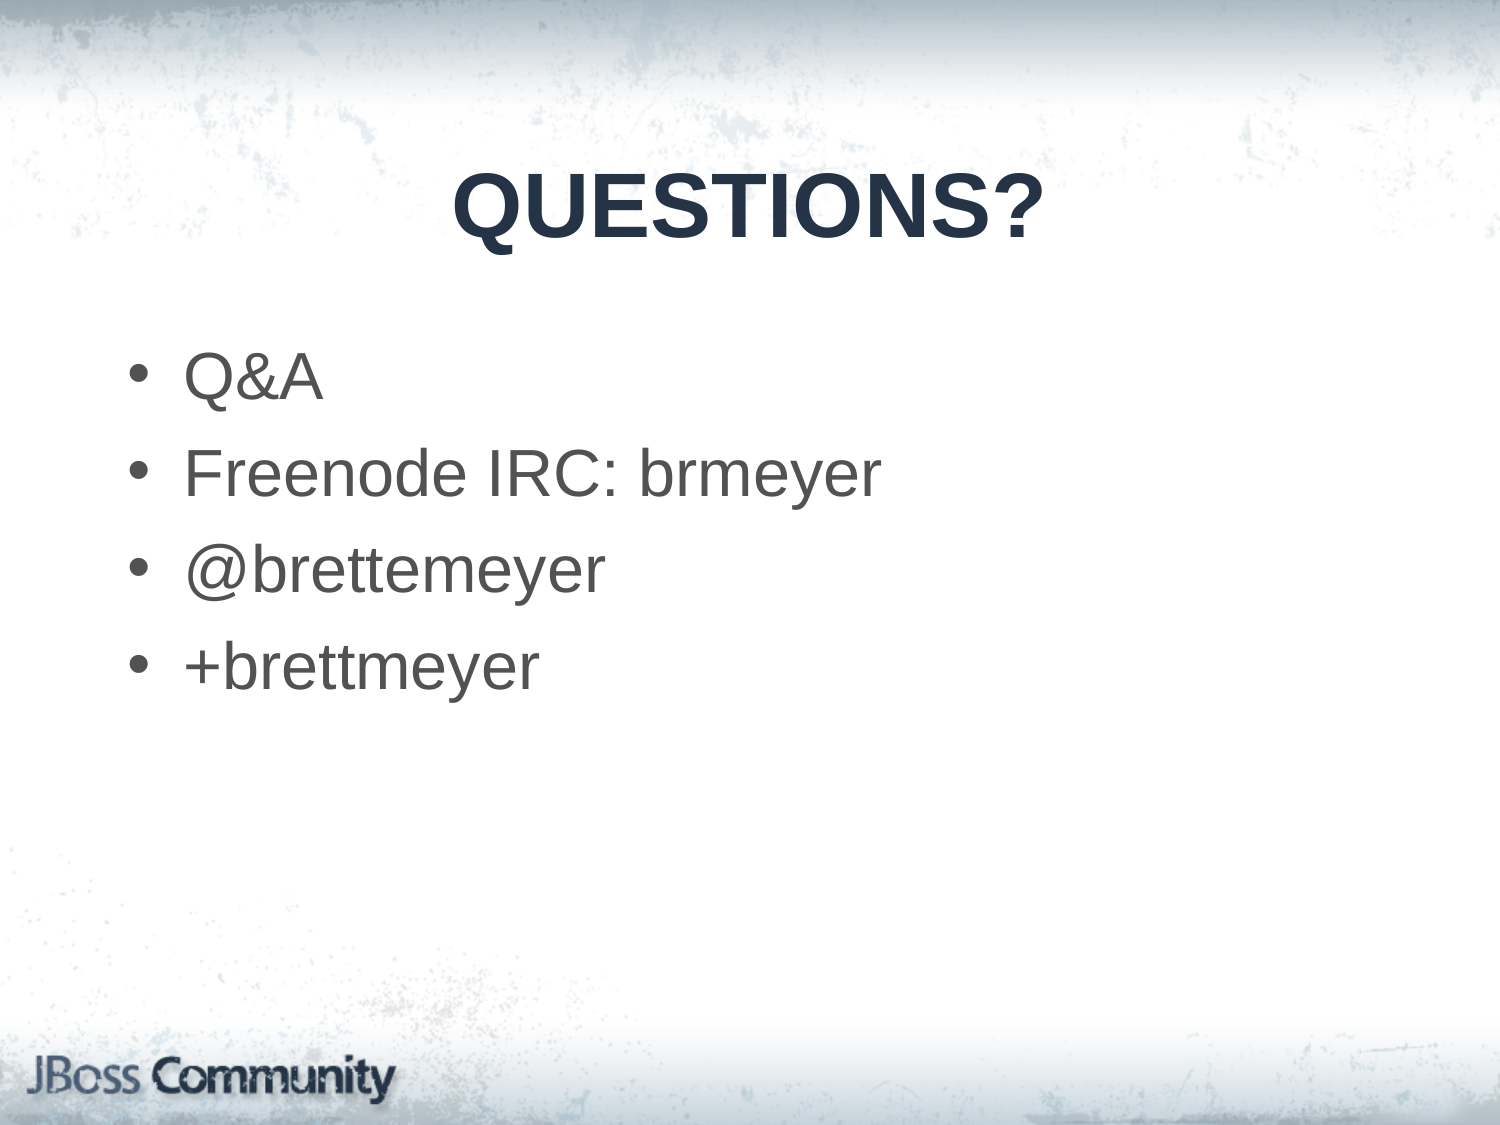

# QUESTIONS?
Q&A
Freenode IRC: brmeyer
@brettemeyer
+brettmeyer